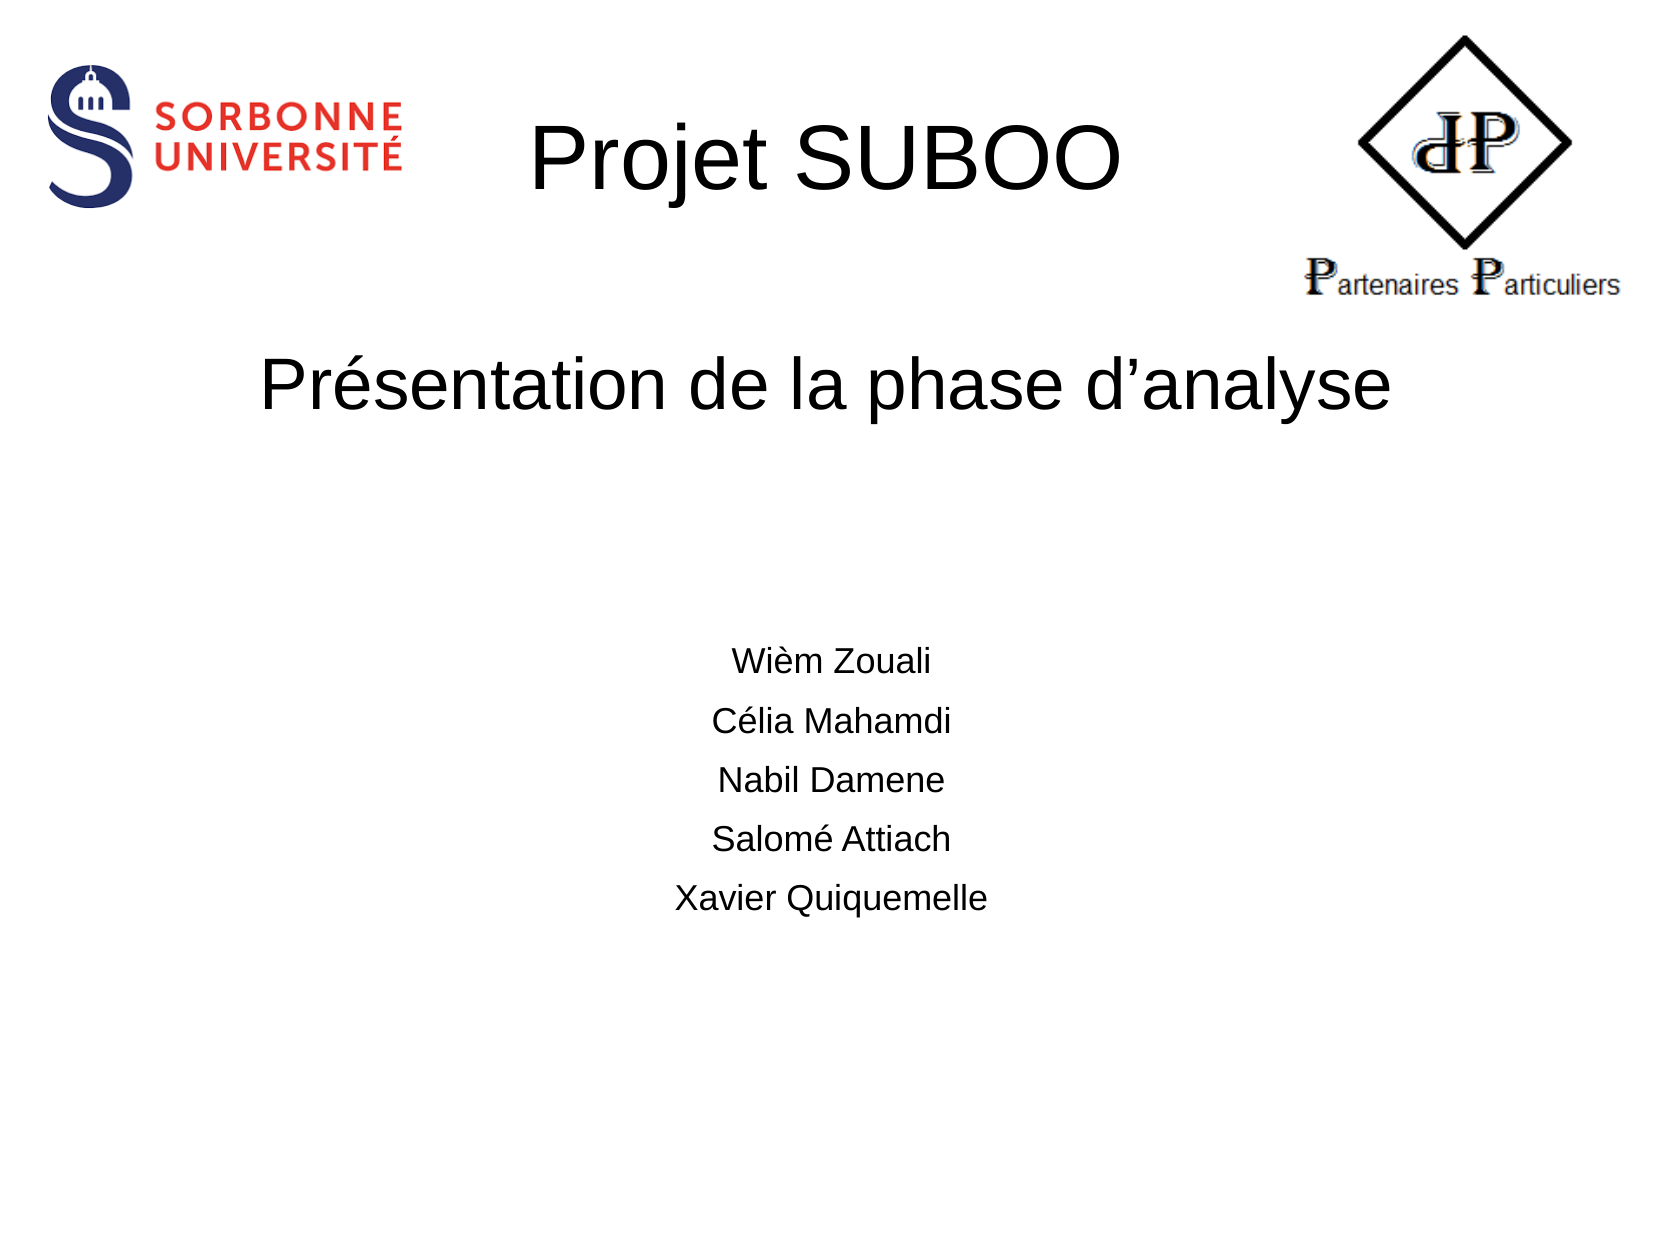

Projet SUBOO
Présentation de la phase d’analyse
Wièm Zouali
Célia Mahamdi
Nabil Damene
Salomé Attiach
Xavier Quiquemelle